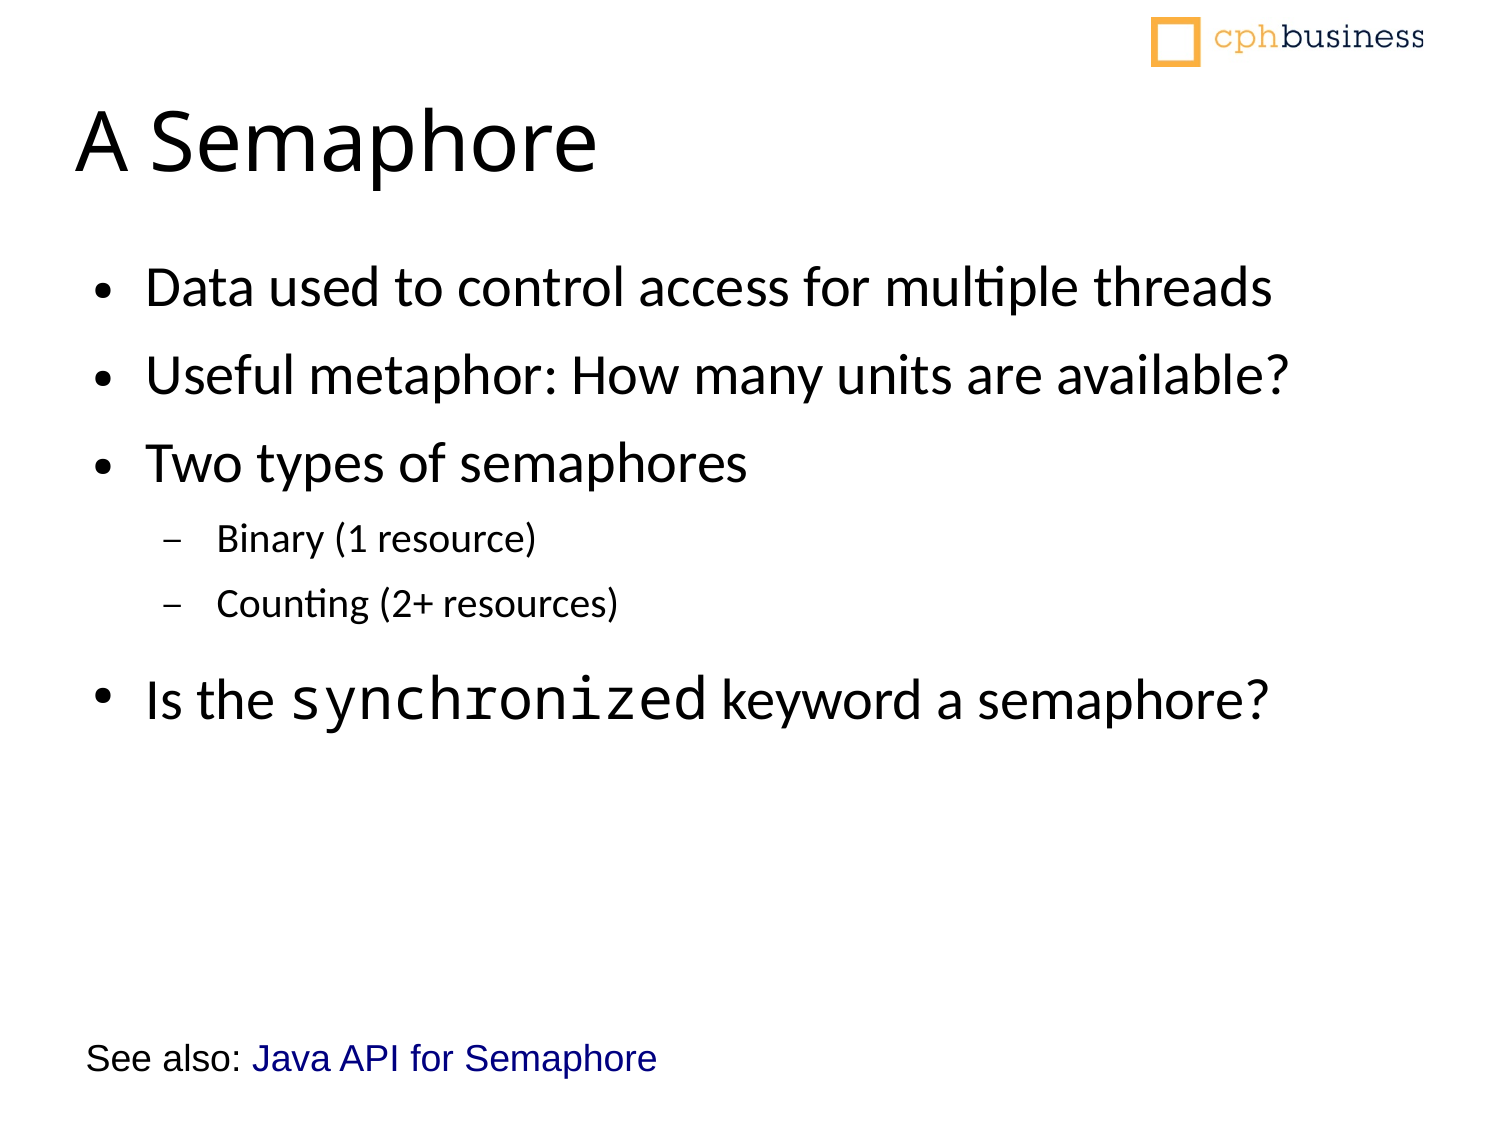

# A Semaphore
Data used to control access for multiple threads
Useful metaphor: How many units are available?
Two types of semaphores
Binary (1 resource)
Counting (2+ resources)
Is the synchronized keyword a semaphore?
See also: Java API for Semaphore